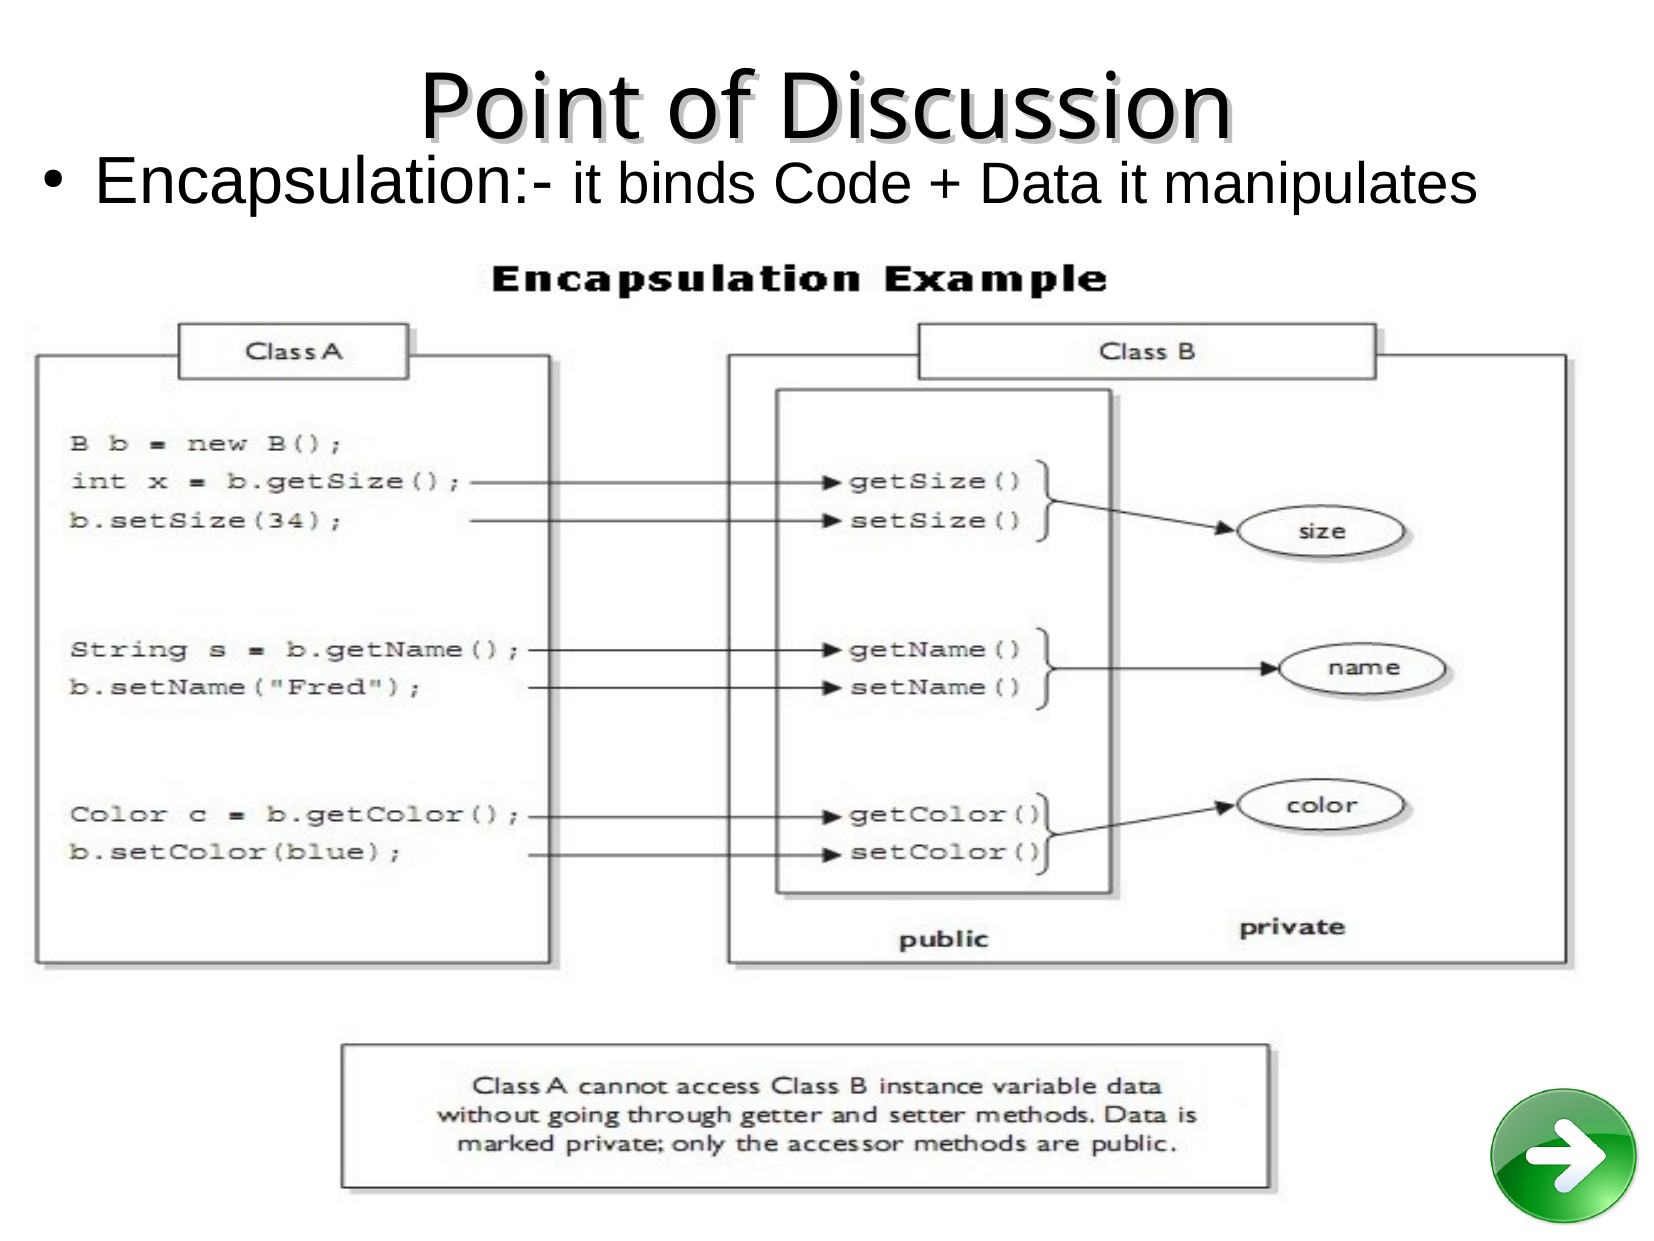

Point of Discussion
# Encapsulation:- it binds Code + Data it manipulates